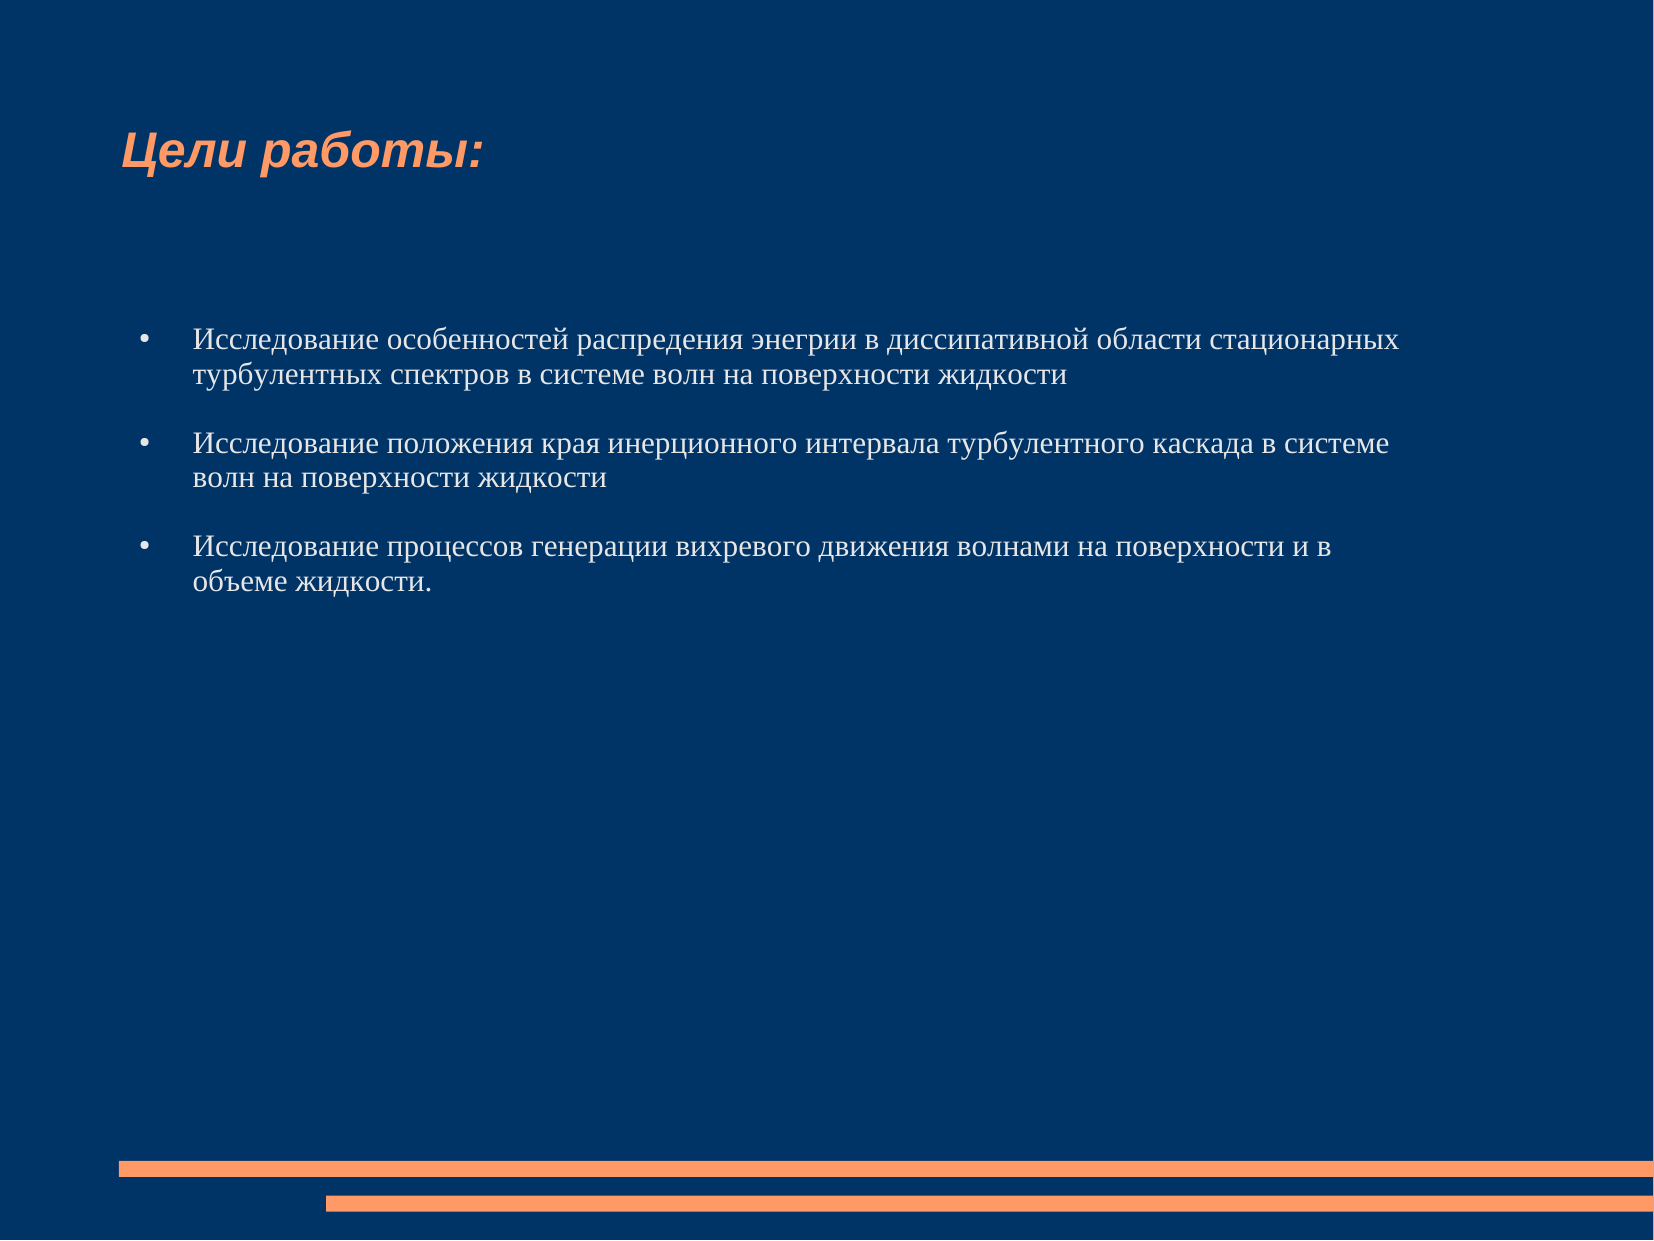

# Цели работы:
Исследование особенностей распредения энегрии в диссипативной области стационарных турбулентных спектров в системе волн на поверхности жидкости
Исследование положения края инерционного интервала турбулентного каскада в системе волн на поверхности жидкости
Исследование процессов генерации вихревого движения волнами на поверхности и в объеме жидкости.